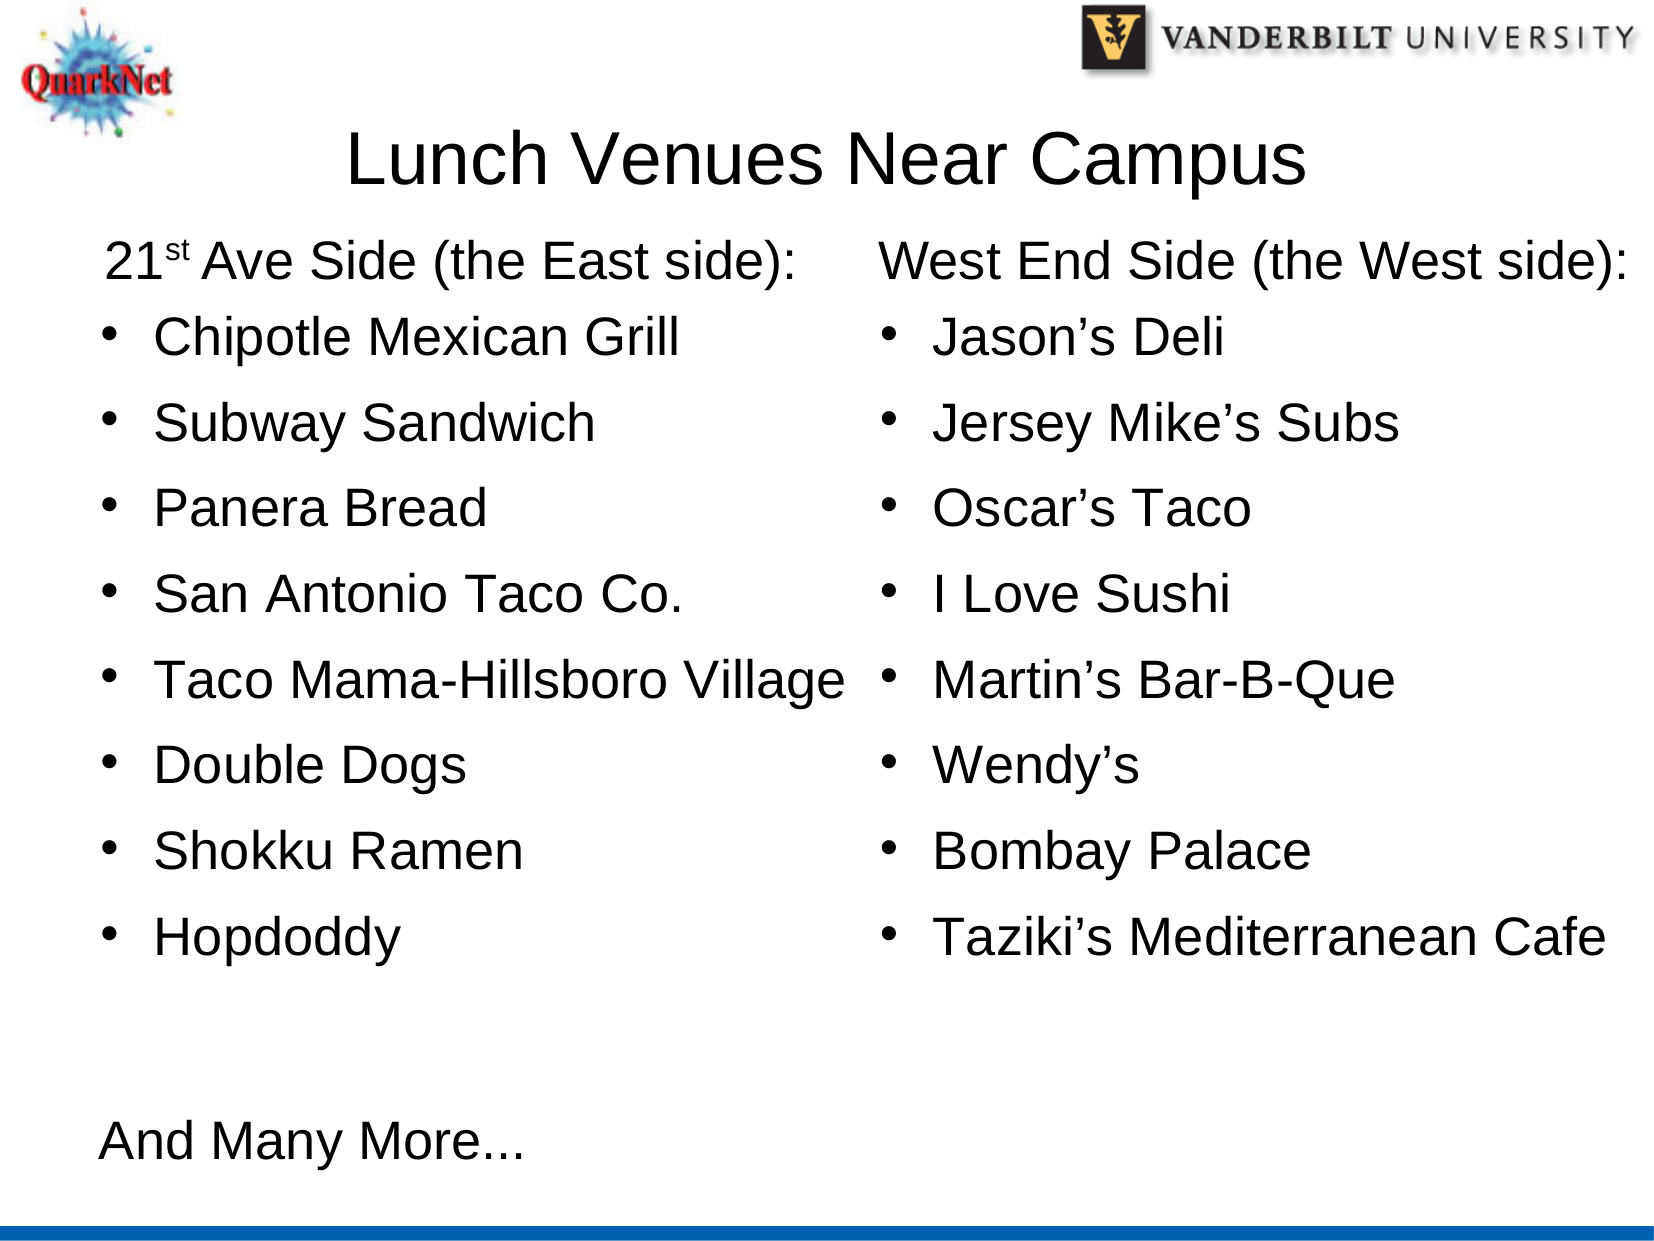

# Lunch Venues Near Campus
21st Ave Side (the East side):
West End Side (the West side):
Chipotle Mexican Grill
Subway Sandwich
Panera Bread
San Antonio Taco Co.
Taco Mama-Hillsboro Village
Double Dogs
Shokku Ramen
Hopdoddy
Jason’s Deli
Jersey Mike’s Subs
Oscar’s Taco
I Love Sushi
Martin’s Bar-B-Que
Wendy’s
Bombay Palace
Taziki’s Mediterranean Cafe
And Many More...